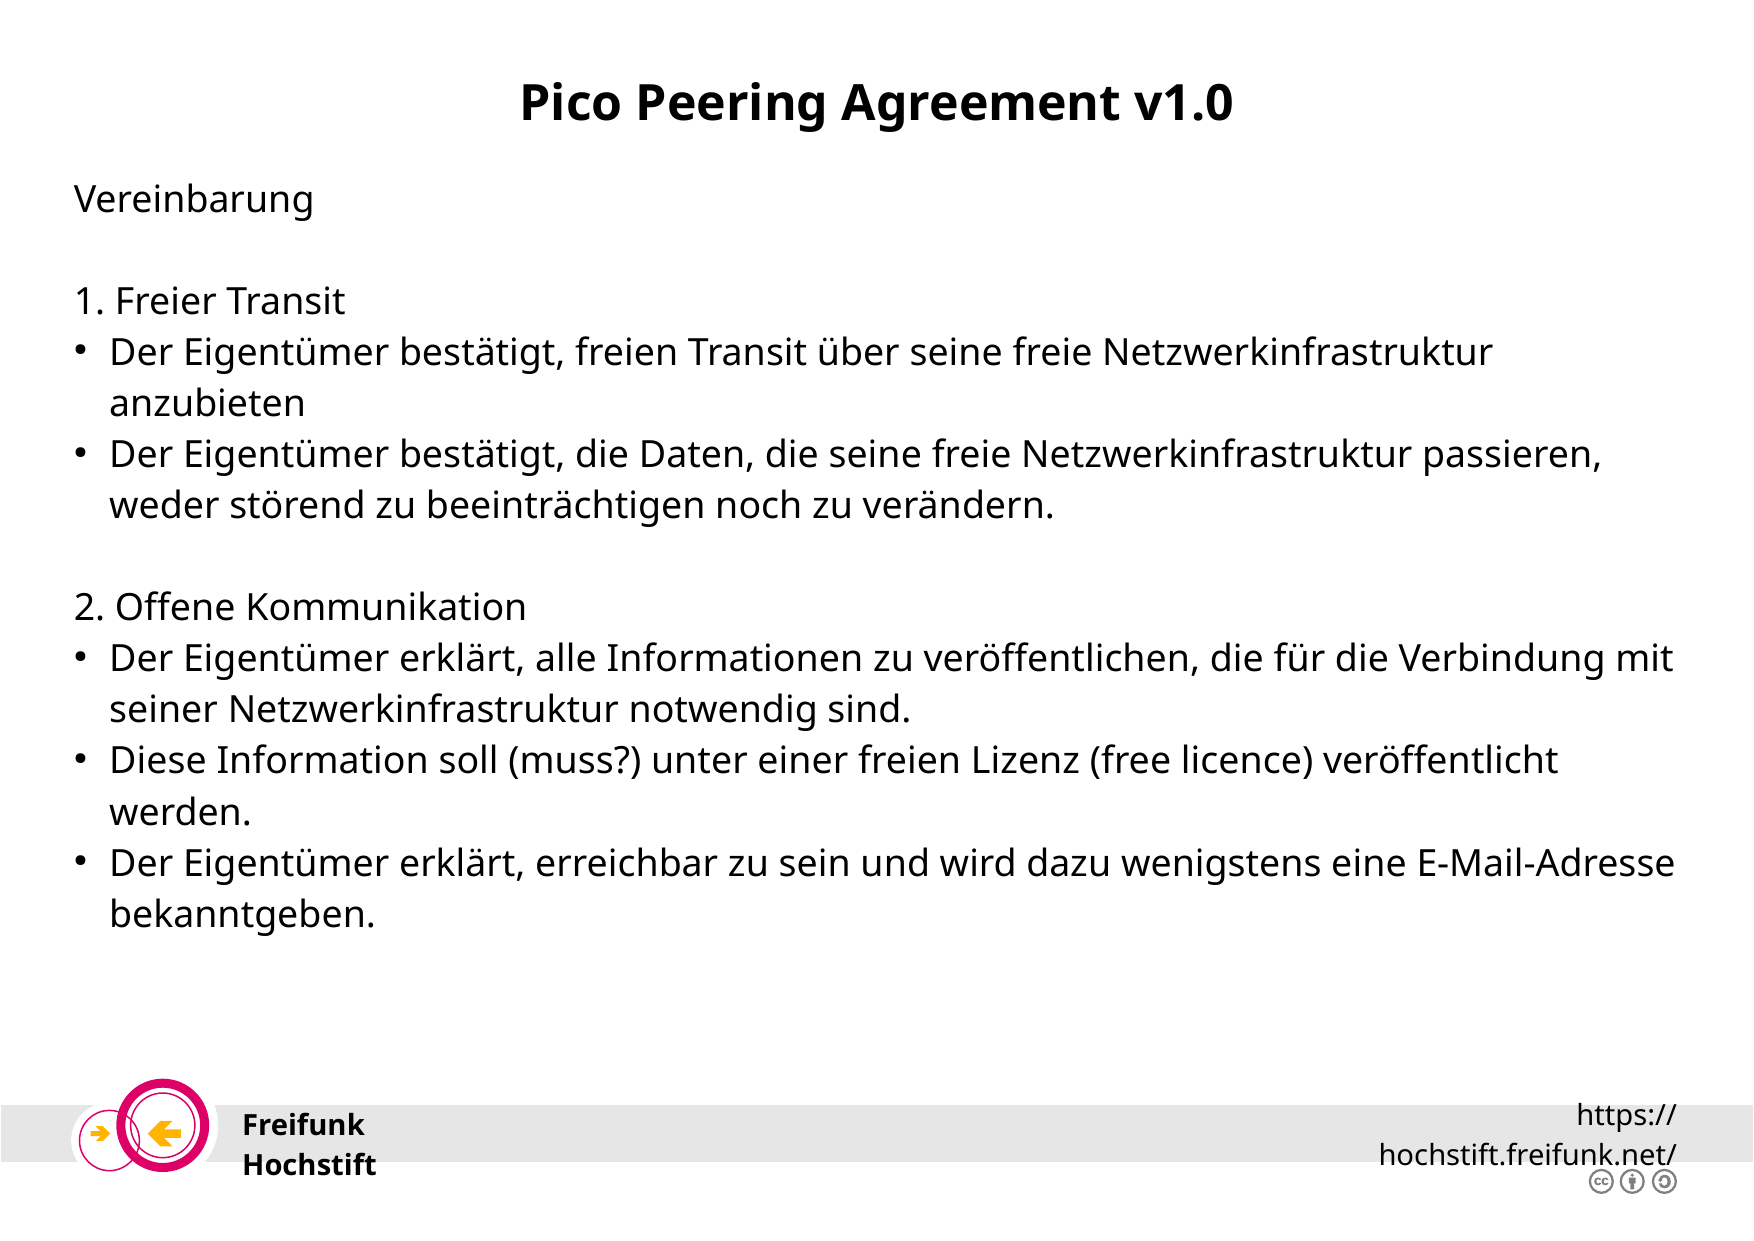

Pico Peering Agreement v1.0
Vereinbarung
1. Freier Transit
Der Eigentümer bestätigt, freien Transit über seine freie Netzwerkinfrastruktur anzubieten
Der Eigentümer bestätigt, die Daten, die seine freie Netzwerkinfrastruktur passieren, weder störend zu beeinträchtigen noch zu verändern.
2. Offene Kommunikation
Der Eigentümer erklärt, alle Informationen zu veröffentlichen, die für die Verbindung mit seiner Netzwerkinfrastruktur notwendig sind.
Diese Information soll (muss?) unter einer freien Lizenz (free licence) veröffentlicht werden.
Der Eigentümer erklärt, erreichbar zu sein und wird dazu wenigstens eine E-Mail-Adresse bekanntgeben.
Freifunk Hochstift
https://hochstift.freifunk.net/